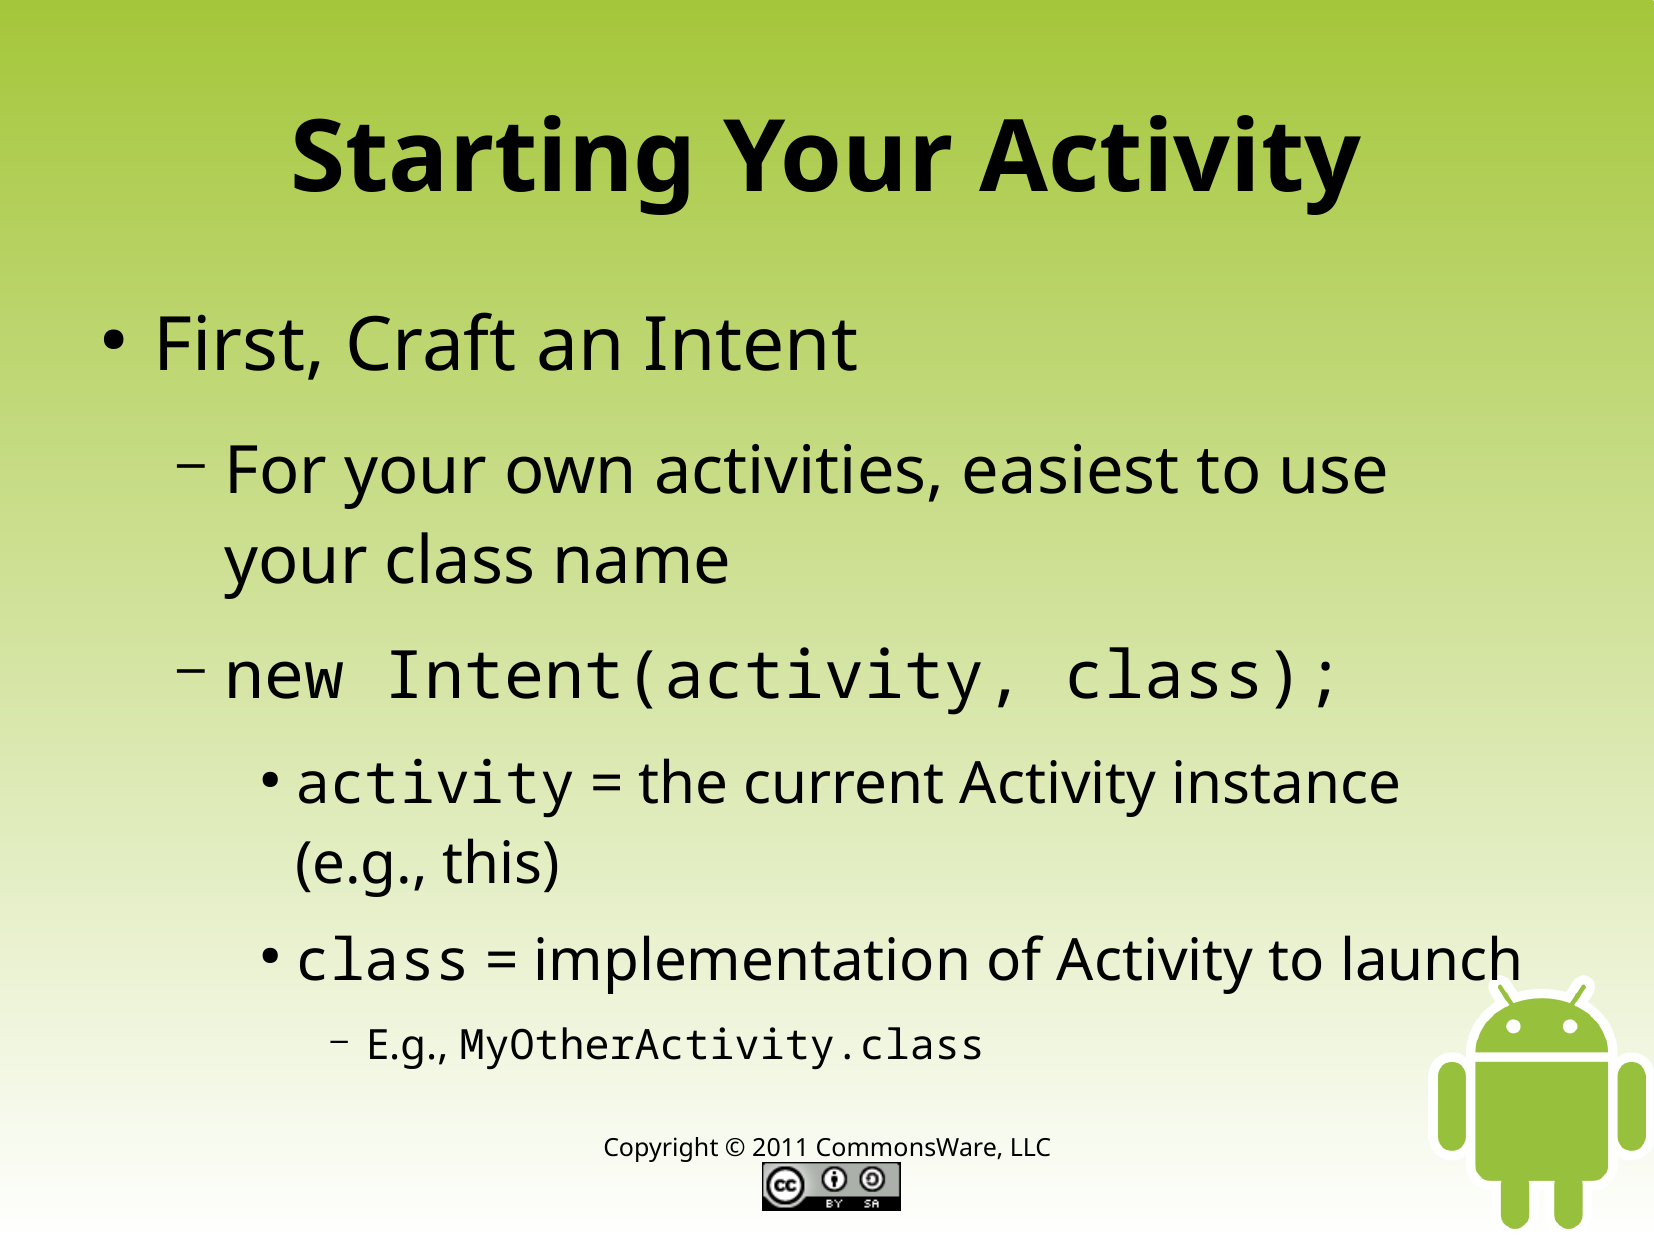

# Starting Your Activity
First, Craft an Intent
For your own activities, easiest to use your class name
new Intent(activity, class);
activity = the current Activity instance (e.g., this)
class = implementation of Activity to launch
E.g., MyOtherActivity.class